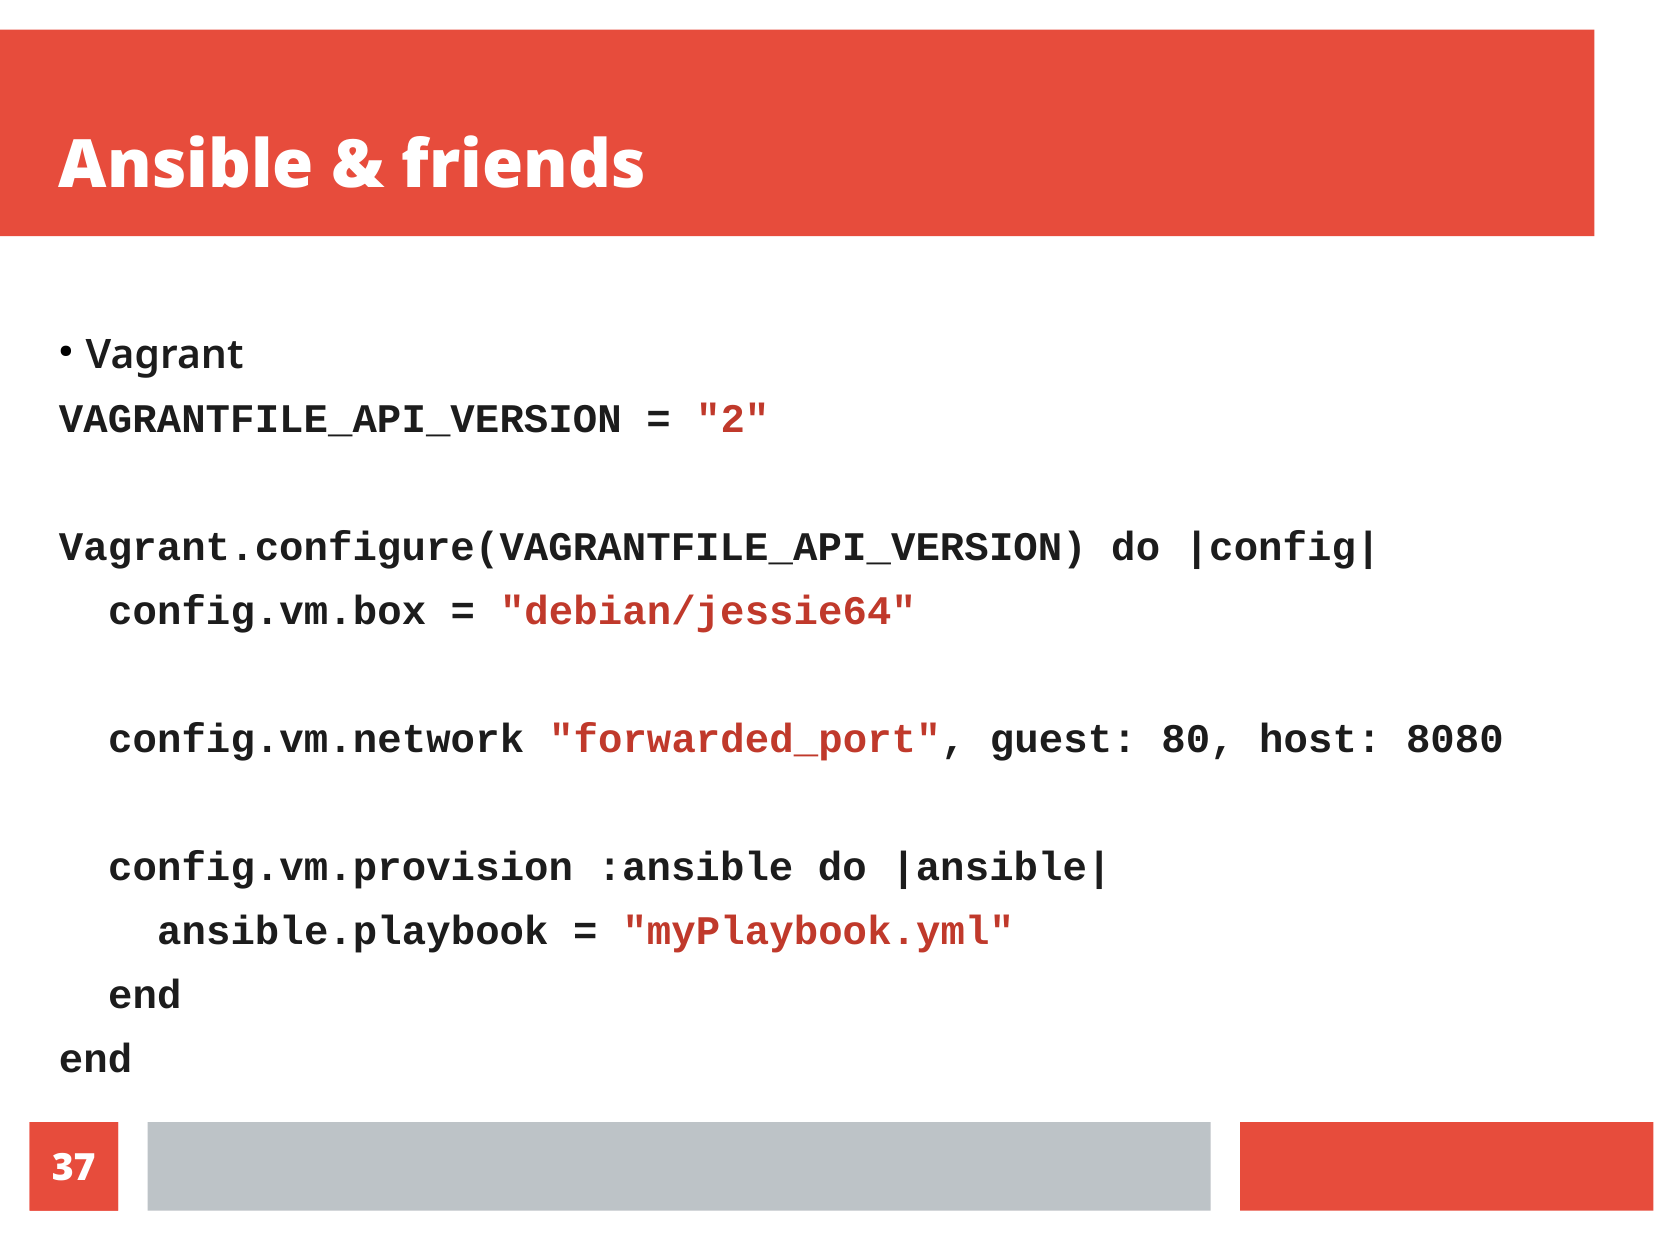

# Ansible & friends
Vagrant
VAGRANTFILE_API_VERSION = "2"
Vagrant.configure(VAGRANTFILE_API_VERSION) do |config|
 config.vm.box = "debian/jessie64"
 config.vm.network "forwarded_port", guest: 80, host: 8080
 config.vm.provision :ansible do |ansible|
 ansible.playbook = "myPlaybook.yml"
 end
end
37